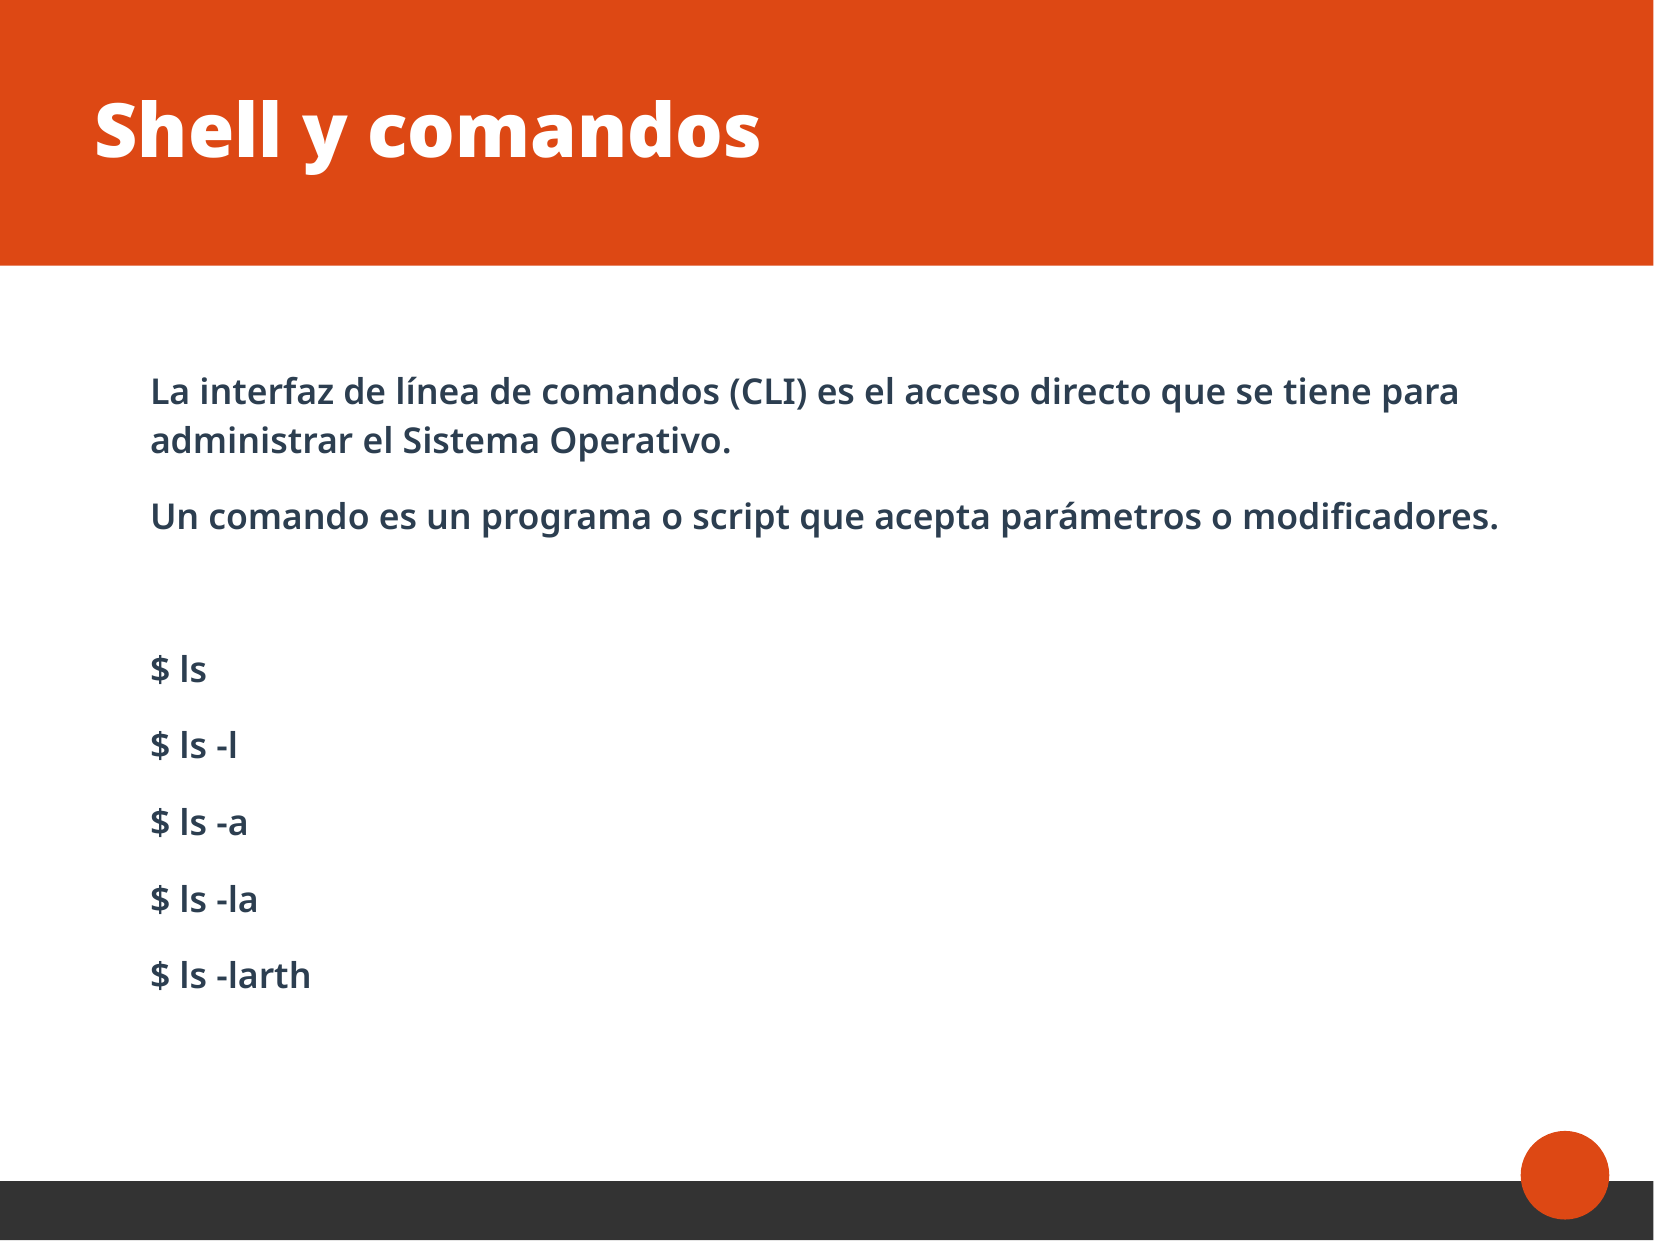

# Shell y comandos
La interfaz de línea de comandos (CLI) es el acceso directo que se tiene para administrar el Sistema Operativo.
Un comando es un programa o script que acepta parámetros o modificadores.
$ ls
$ ls -l
$ ls -a
$ ls -la
$ ls -larth